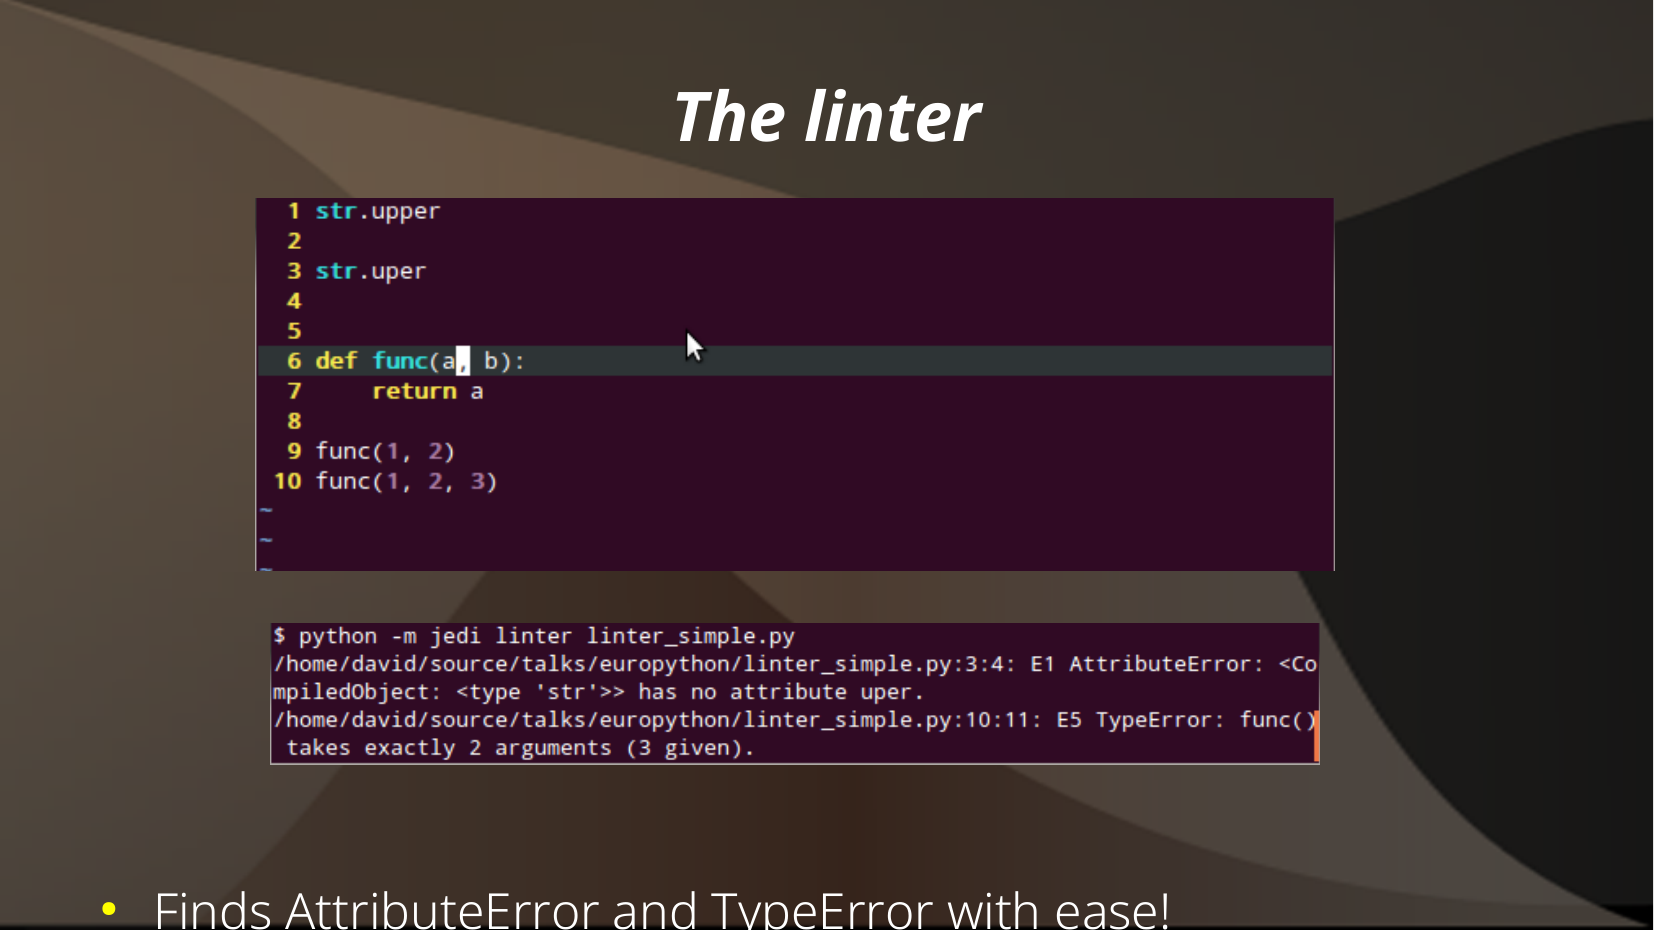

# The linter
Finds AttributeError and TypeError with ease!